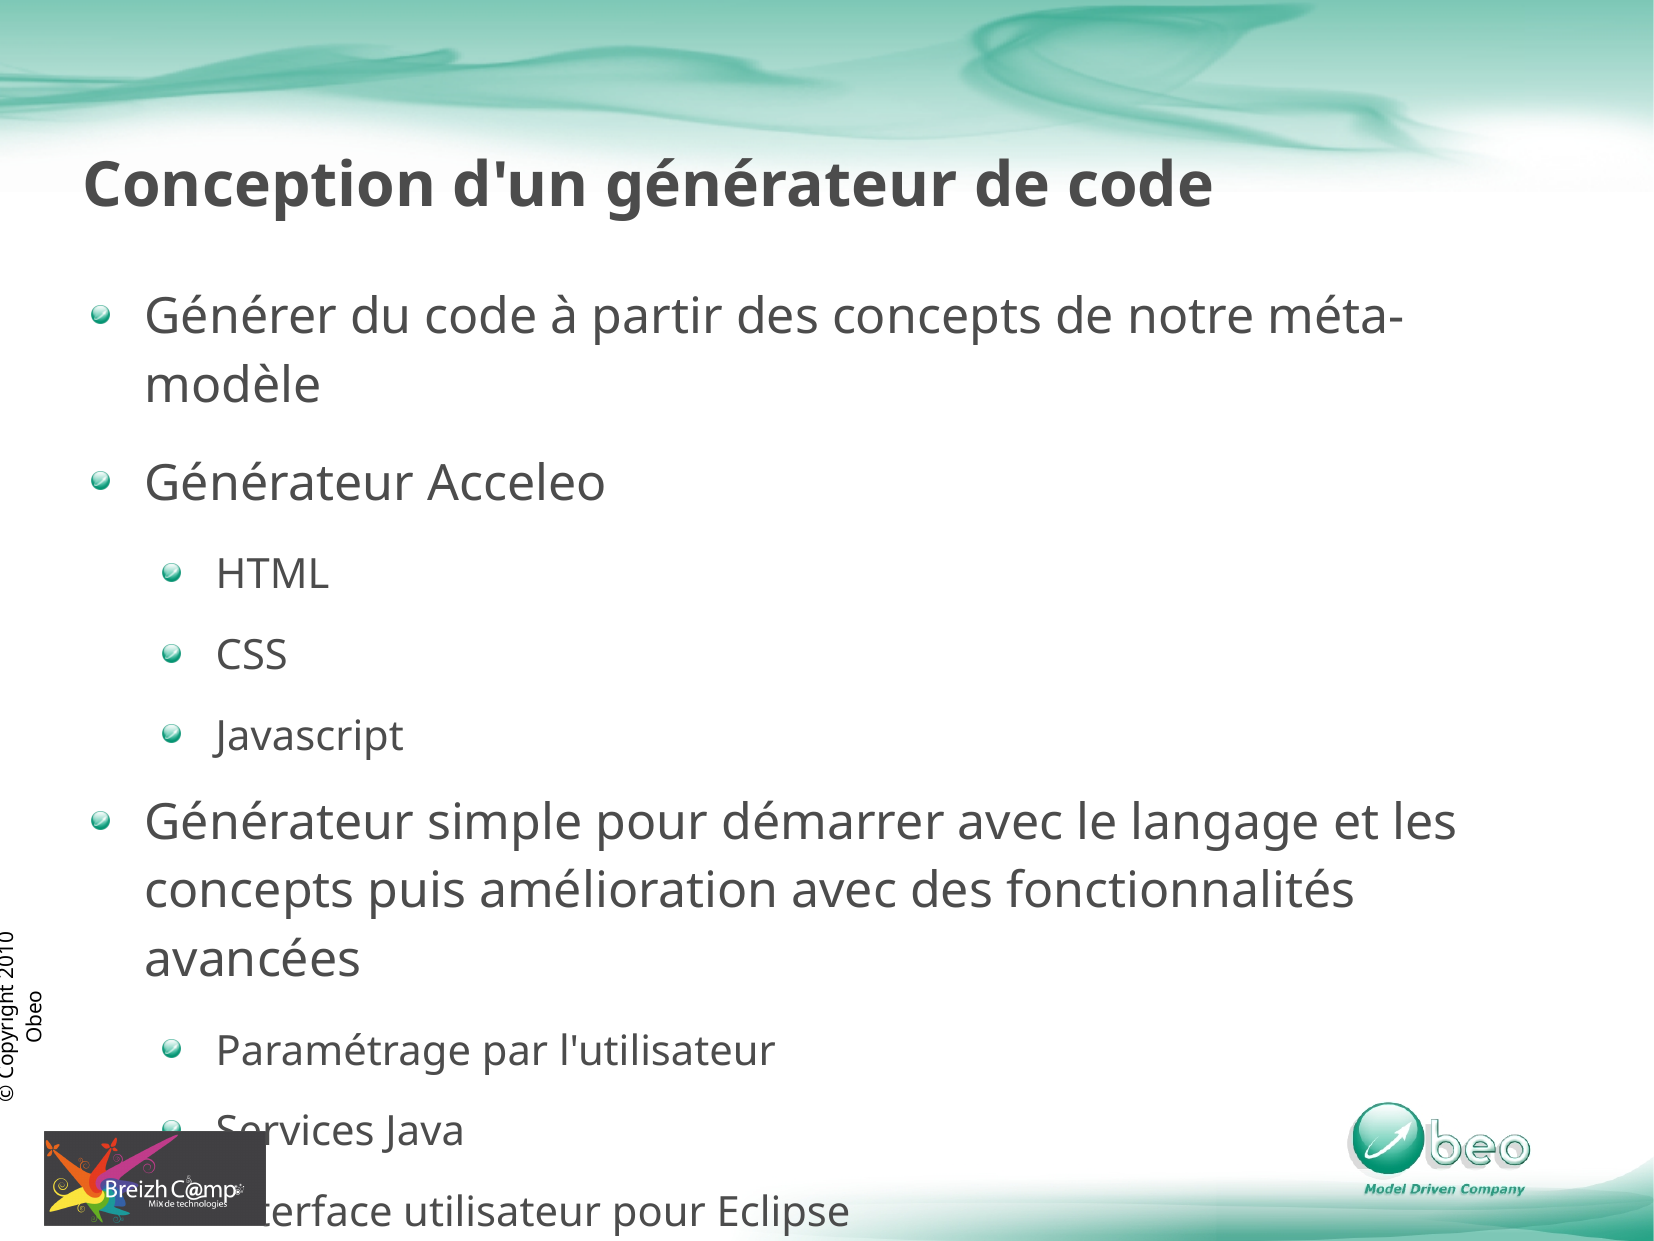

# Conception d'un générateur de code
Générer du code à partir des concepts de notre méta-modèle
Générateur Acceleo
HTML
CSS
Javascript
Générateur simple pour démarrer avec le langage et les concepts puis amélioration avec des fonctionnalités avancées
Paramétrage par l'utilisateur
Services Java
Interface utilisateur pour Eclipse
Génération incrémentale, etc.
9